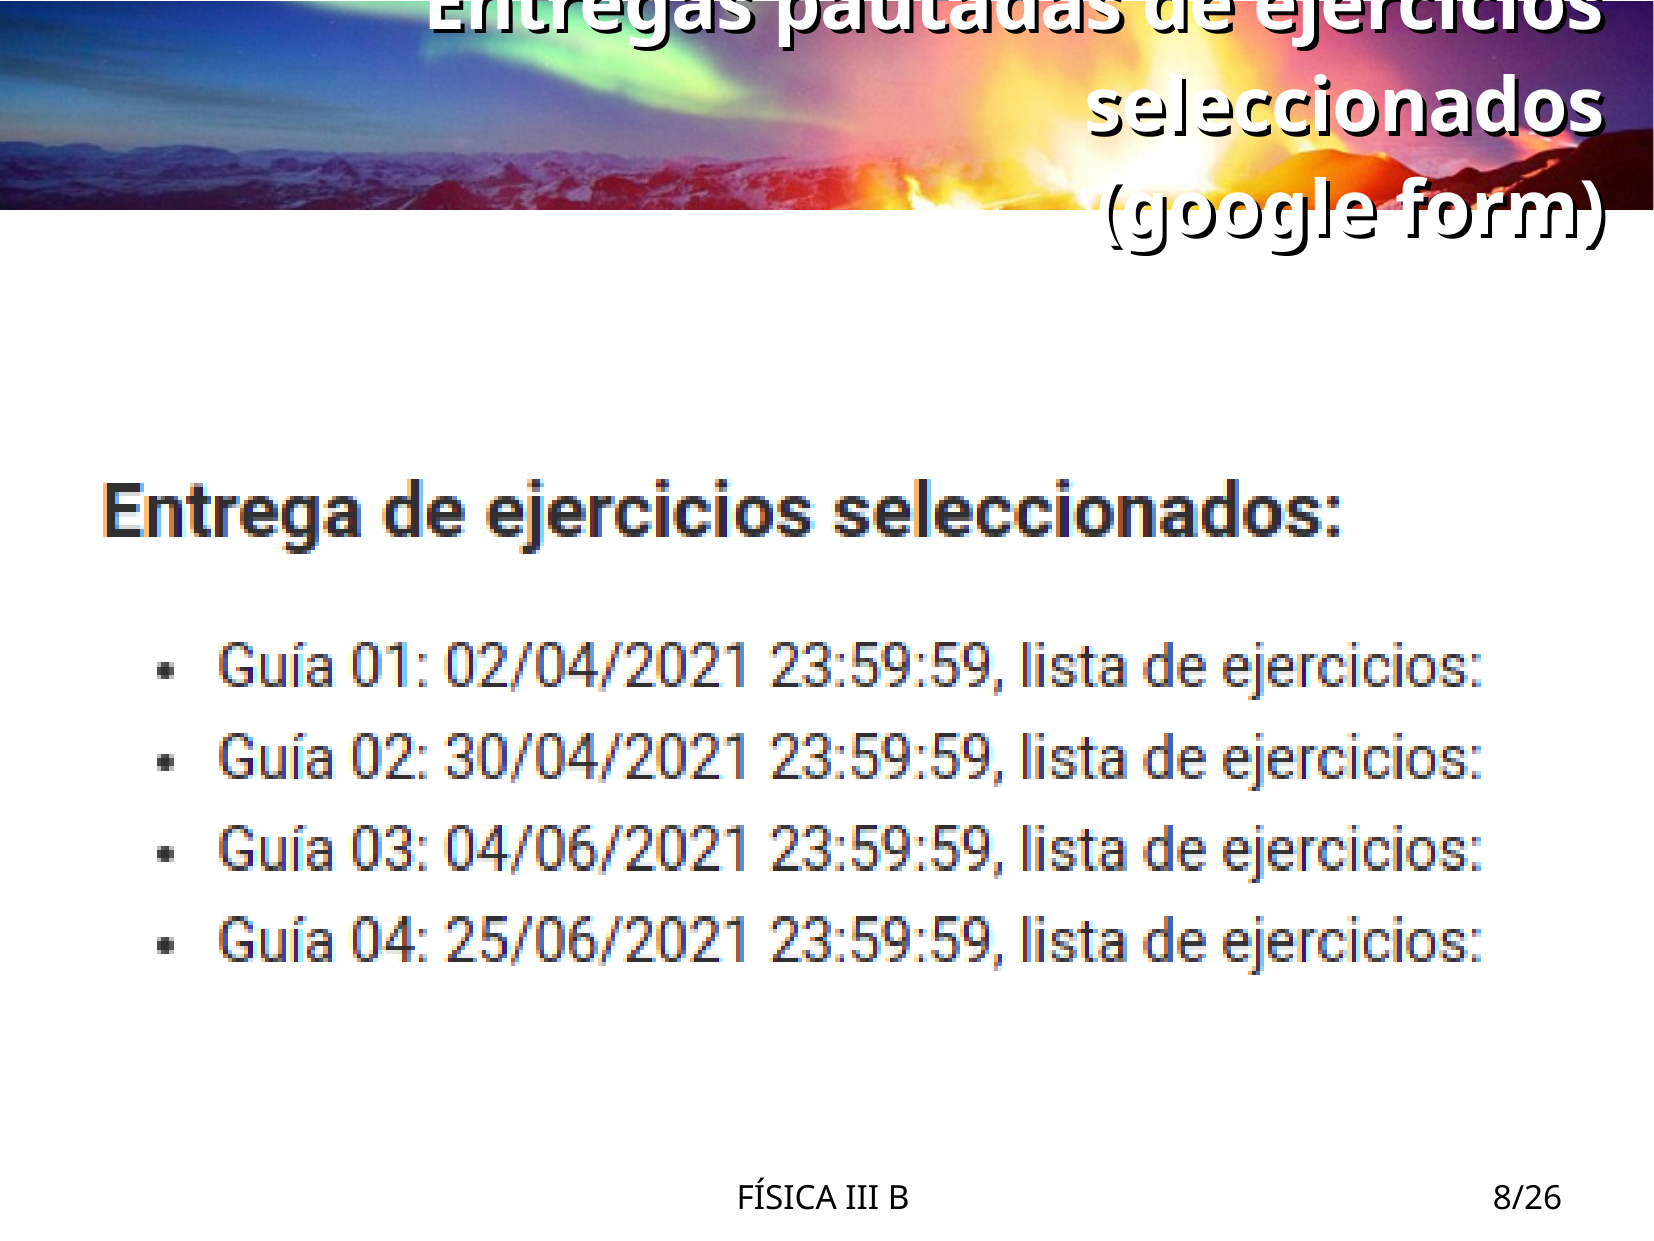

# Entregas pautadas de ejercicios seleccionados (google form)
FÍSICA III B
8